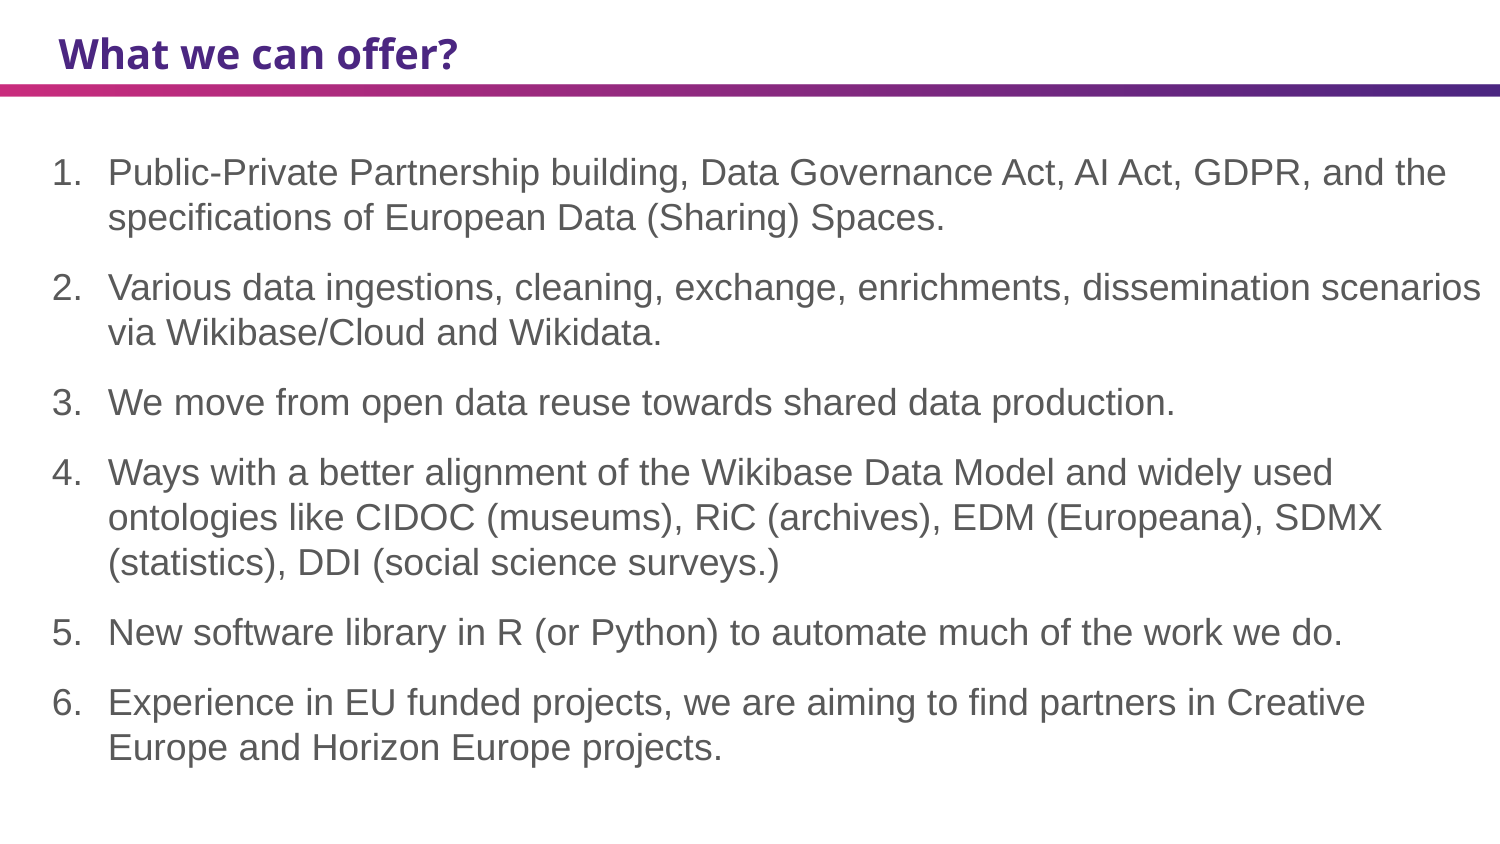

What we can offer?
Public-Private Partnership building, Data Governance Act, AI Act, GDPR, and the specifications of European Data (Sharing) Spaces.
Various data ingestions, cleaning, exchange, enrichments, dissemination scenarios via Wikibase/Cloud and Wikidata.
We move from open data reuse towards shared data production.
Ways with a better alignment of the Wikibase Data Model and widely used ontologies like CIDOC (museums), RiC (archives), EDM (Europeana), SDMX (statistics), DDI (social science surveys.)
New software library in R (or Python) to automate much of the work we do.
Experience in EU funded projects, we are aiming to find partners in Creative Europe and Horizon Europe projects.